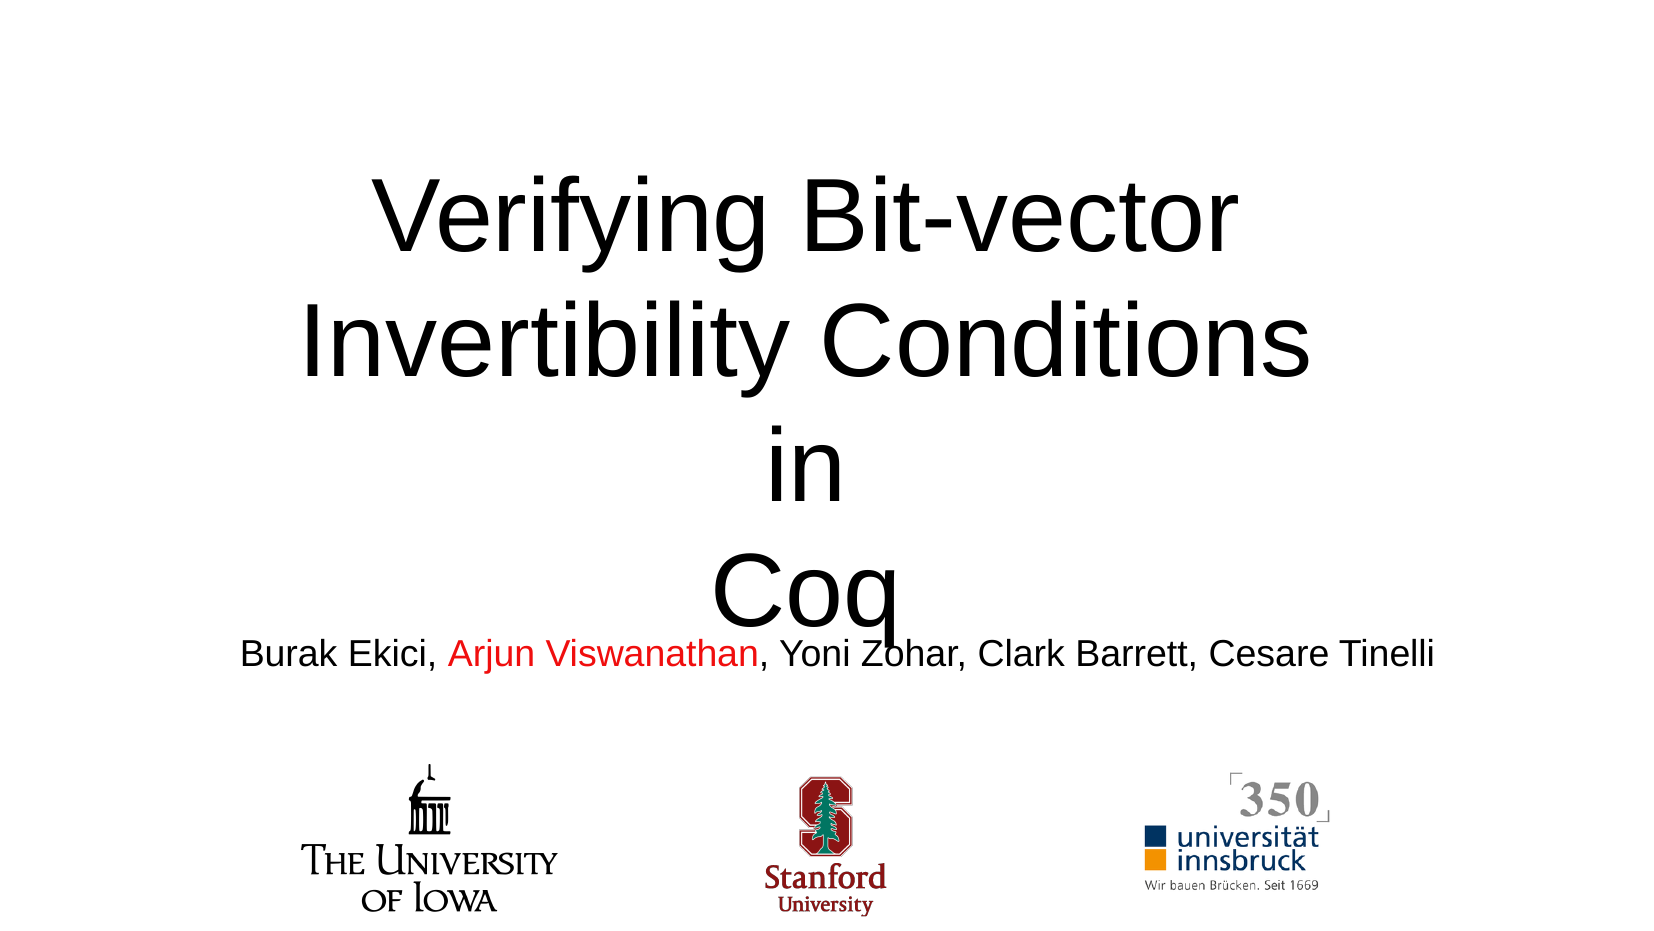

# Verifying Bit-vector Invertibility Conditions in Coq
Burak Ekici, Arjun Viswanathan, Yoni Zohar, Clark Barrett, Cesare Tinelli